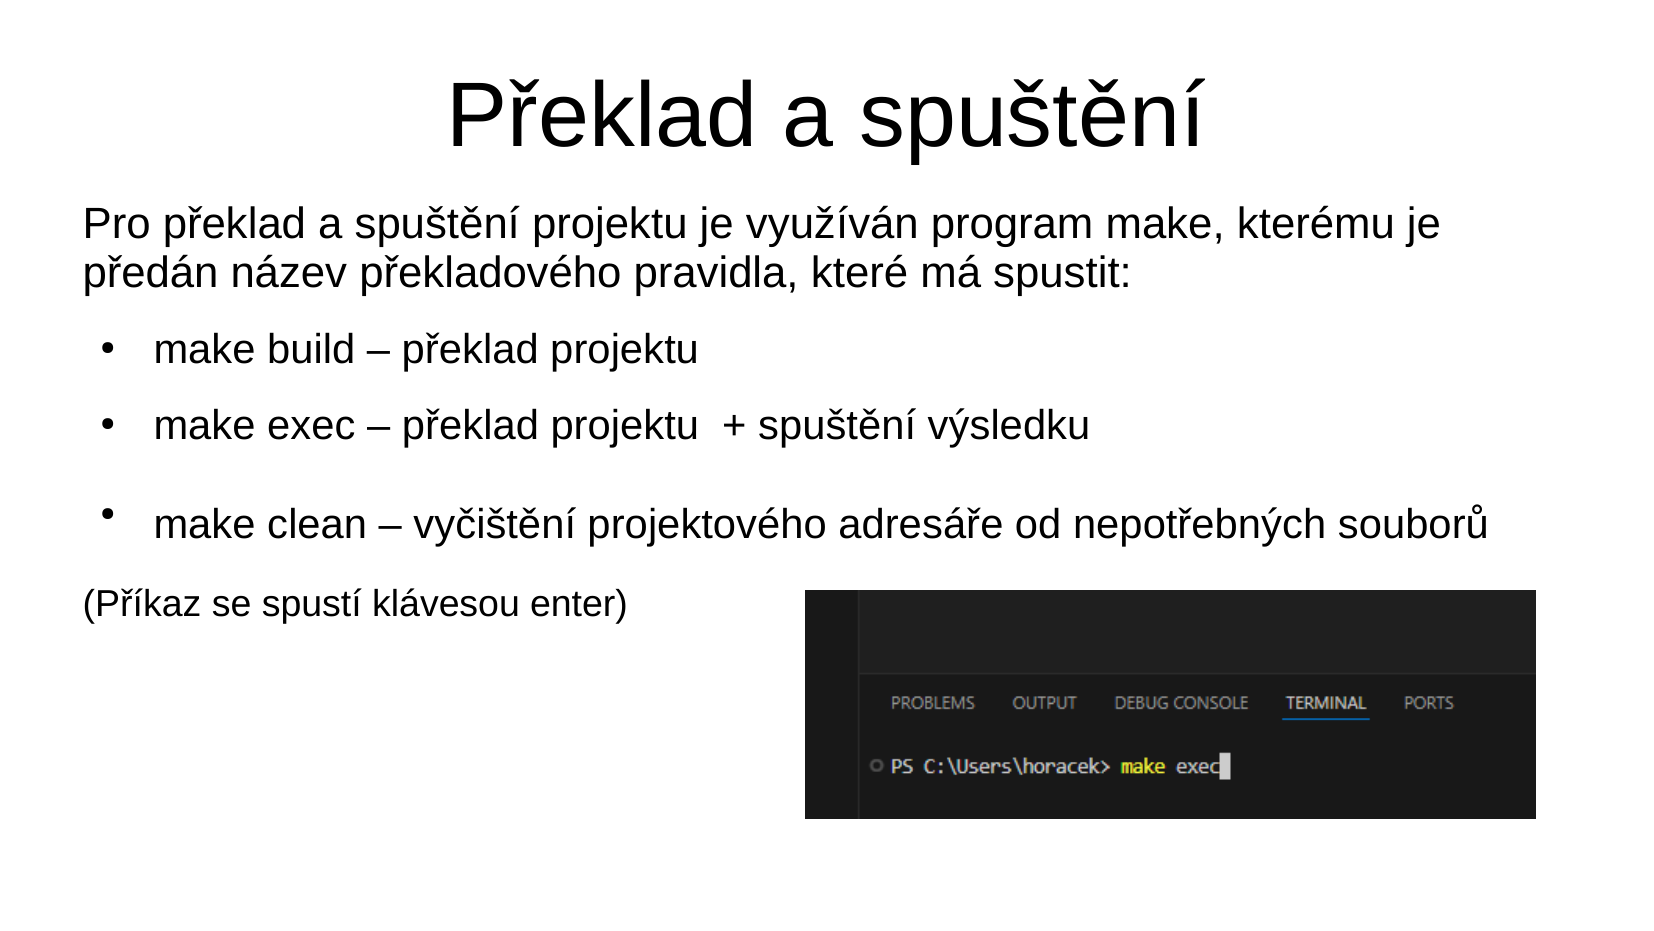

# Překlad a spuštění
Pro překlad a spuštění projektu je využíván program make, kterému je předán název překladového pravidla, které má spustit:
make build – překlad projektu
make exec – překlad projektu + spuštění výsledku
make clean – vyčištění projektového adresáře od nepotřebných souborů
(Příkaz se spustí klávesou enter)